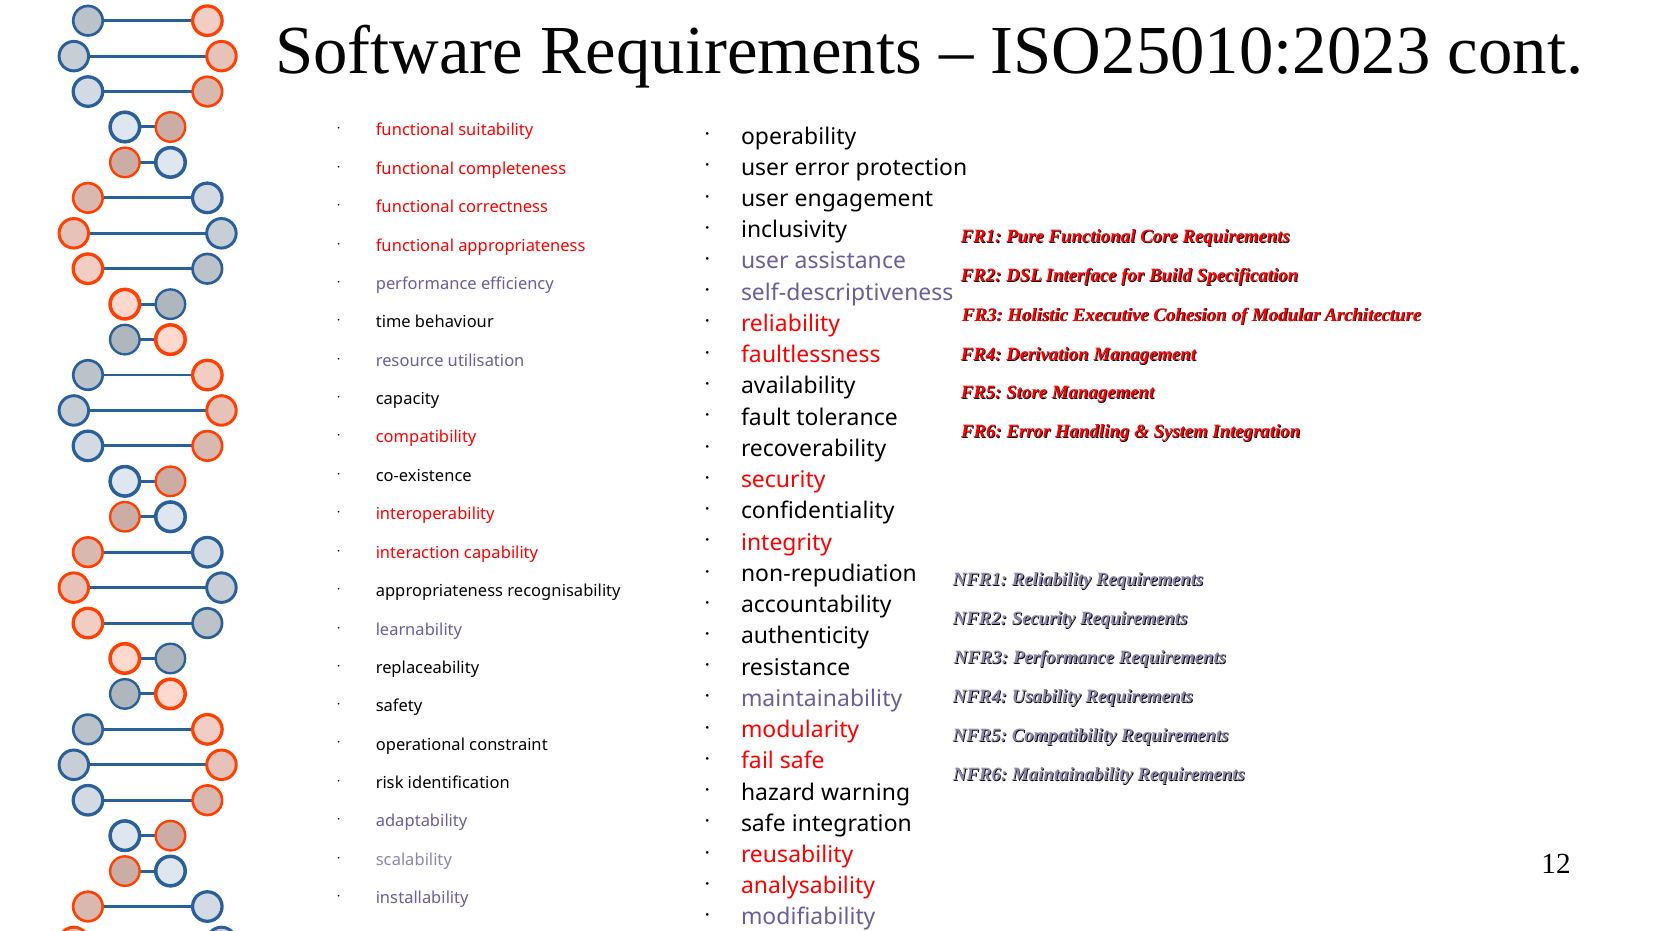

Software Requirements – ISO25010:2023 cont.
operability
user error protection
user engagement
inclusivity
user assistance
self-descriptiveness
reliability
faultlessness
availability
fault tolerance
recoverability
security
confidentiality
integrity
non-repudiation
accountability
authenticity
resistance
maintainability
modularity
fail safe
hazard warning
safe integration
reusability
analysability
modifiability
testability
flexibility
# functional suitability
functional completeness
functional correctness
functional appropriateness
performance efficiency
time behaviour
resource utilisation
capacity
compatibility
co-existence
interoperability
interaction capability
appropriateness recognisability
learnability
replaceability
safety
operational constraint
risk identification
adaptability
scalability
installability
FR1: Pure Functional Core Requirements
FR2: DSL Interface for Build Specification
FR3: Holistic Executive Cohesion of Modular Architecture
FR4: Derivation Management
FR5: Store Management
FR6: Error Handling & System Integration
NFR1: Reliability Requirements
NFR2: Security Requirements
NFR3: Performance Requirements
NFR4: Usability Requirements
NFR5: Compatibility Requirements
NFR6: Maintainability Requirements
12